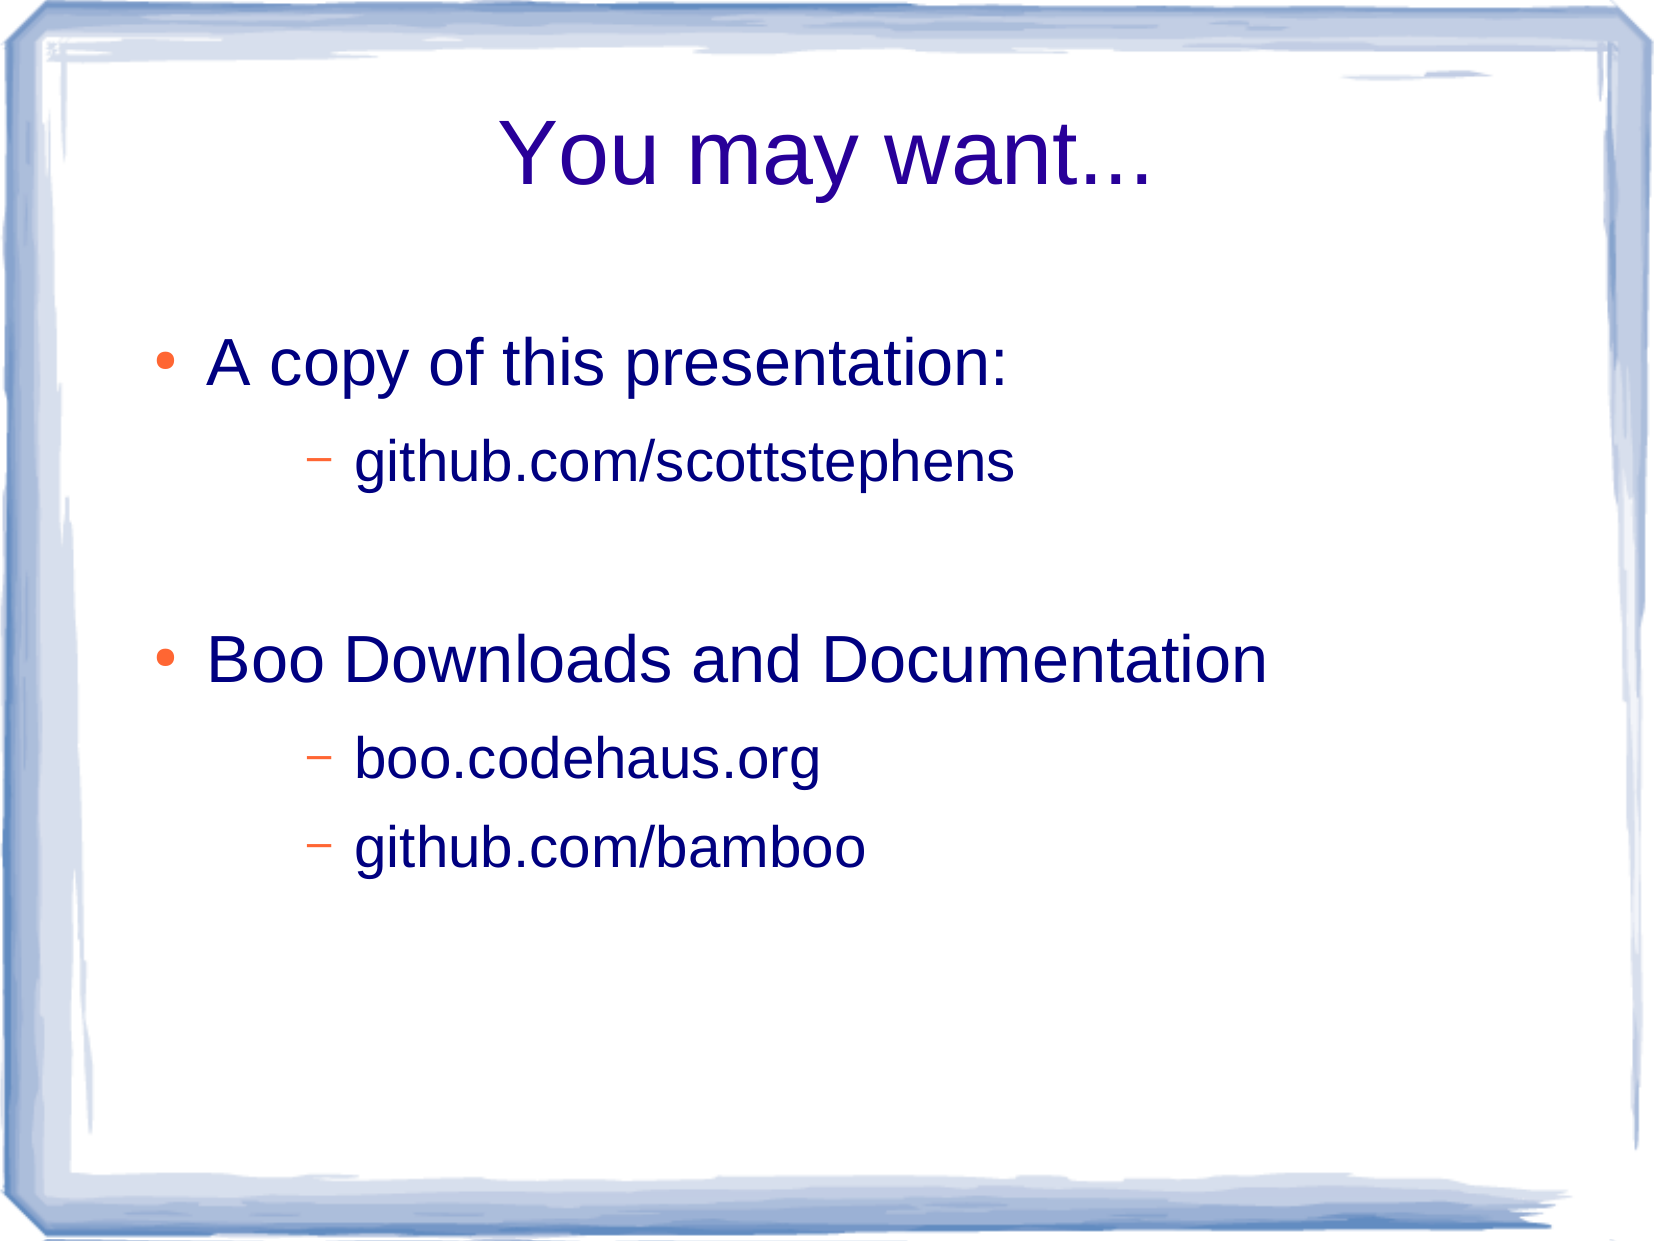

# You may want...
A copy of this presentation:
github.com/scottstephens
Boo Downloads and Documentation
boo.codehaus.org
github.com/bamboo